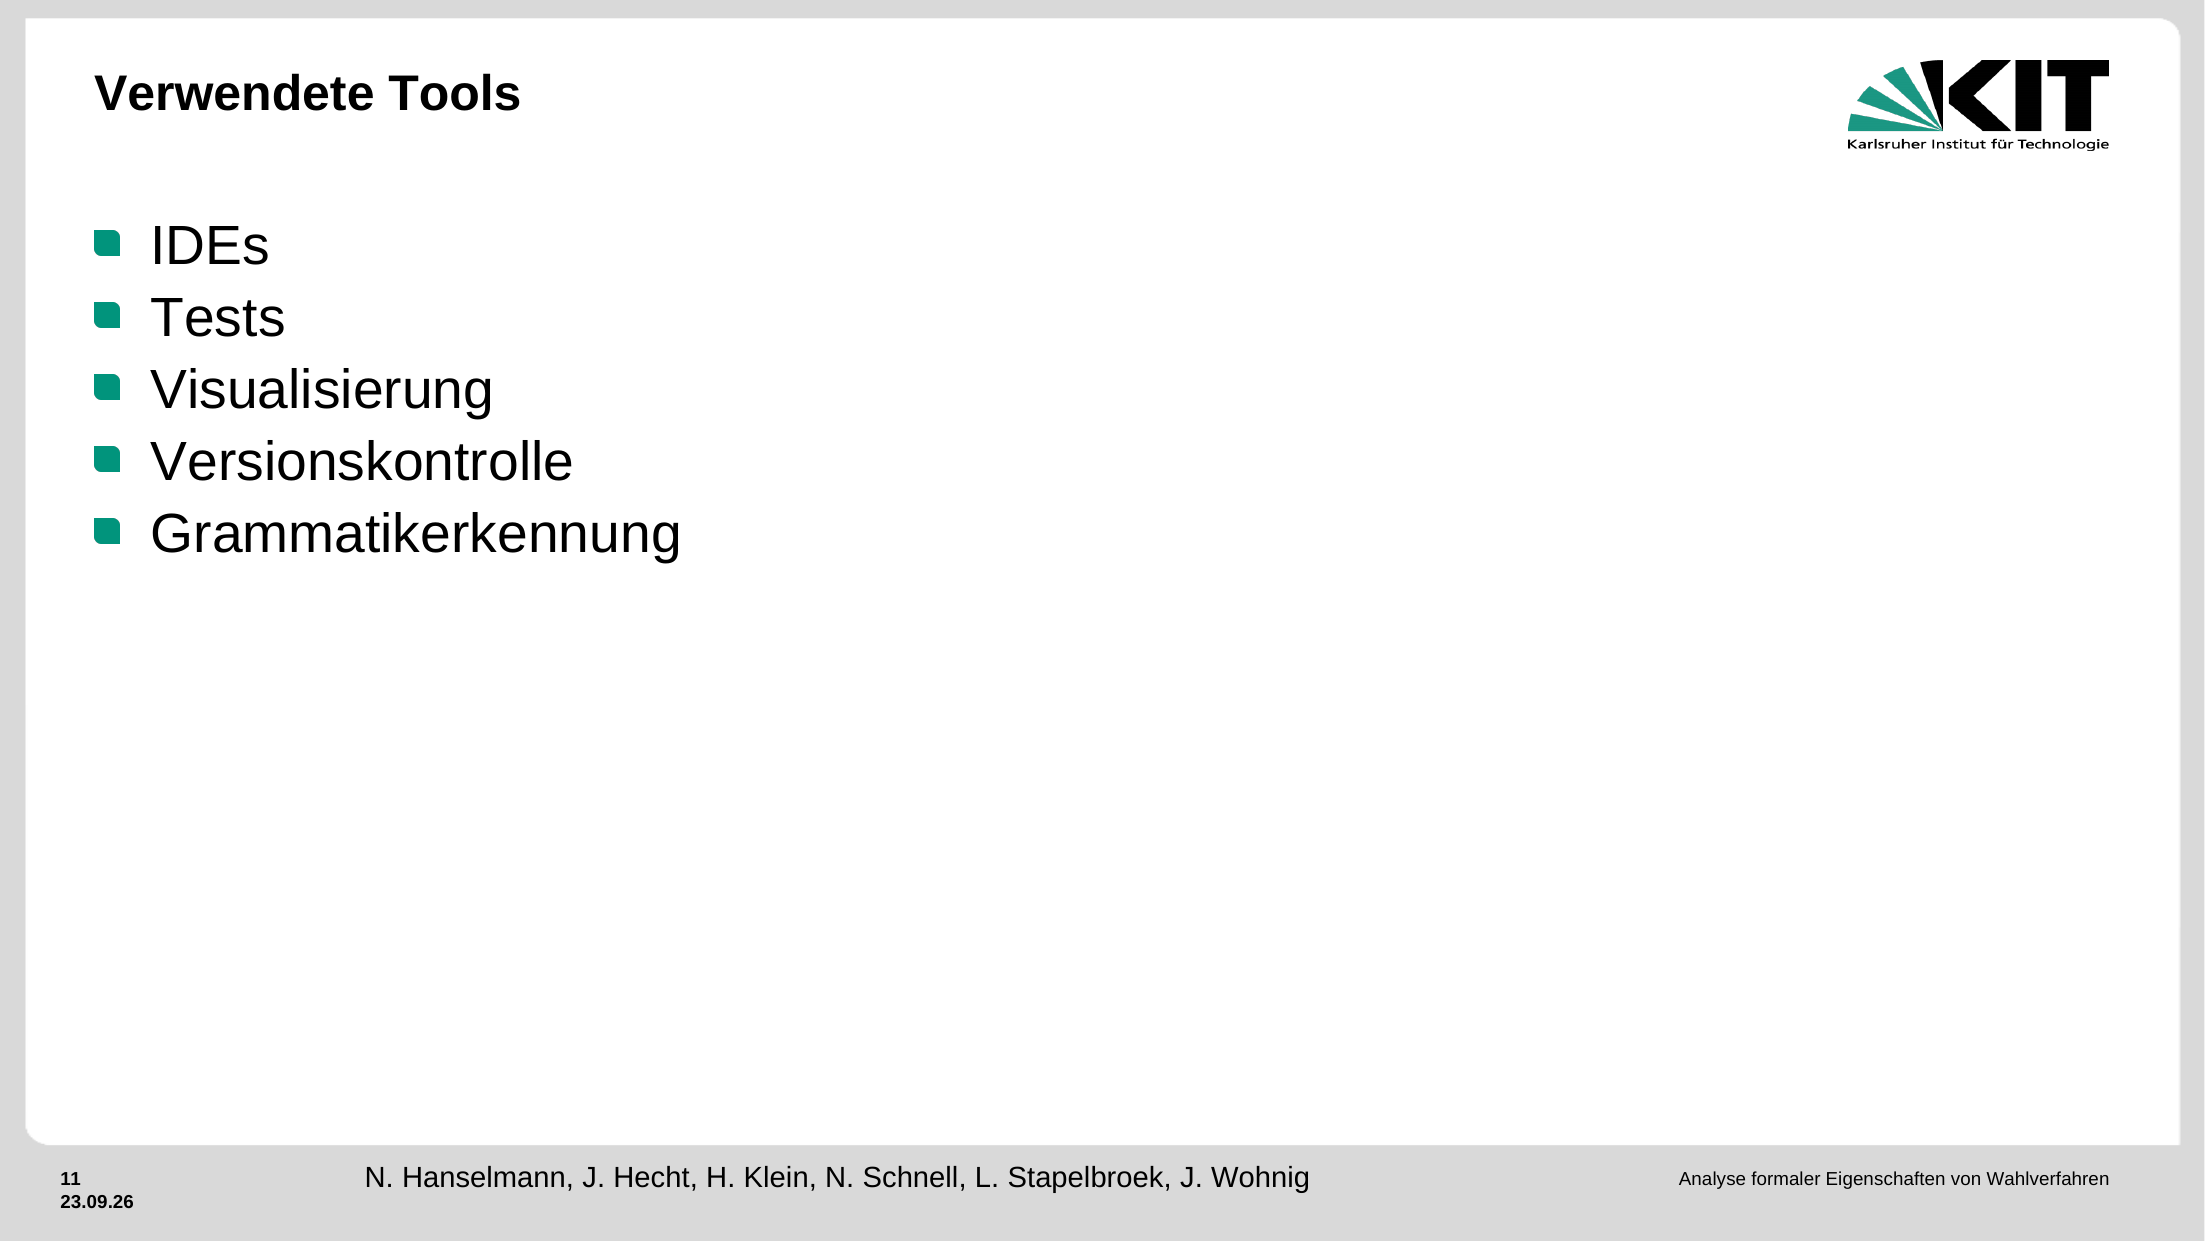

# Verwendete Tools
IDEs
Tests
Visualisierung
Versionskontrolle
Grammatikerkennung
Prof. Max Mustermann – Präsentationstitel